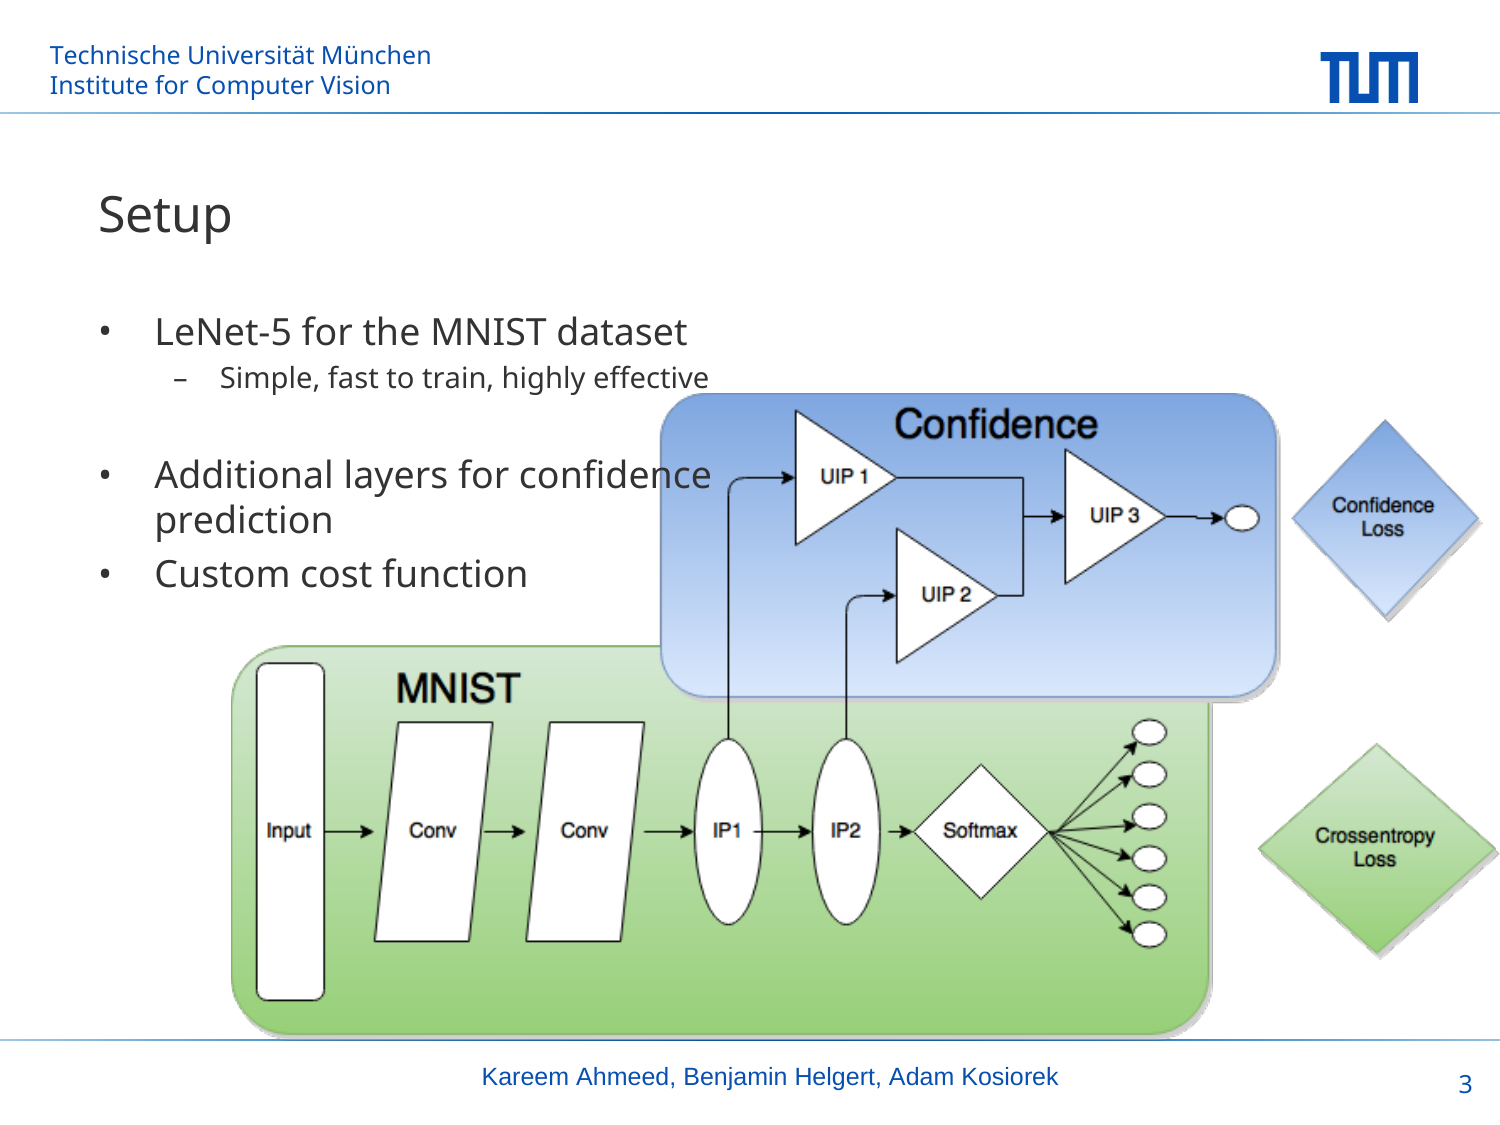

# Setup
LeNet-5 for the MNIST dataset
Simple, fast to train, highly effective
Additional layers for confidence prediction
Custom cost function
Kareem Ahmeed, Benjamin Helgert, Adam Kosiorek